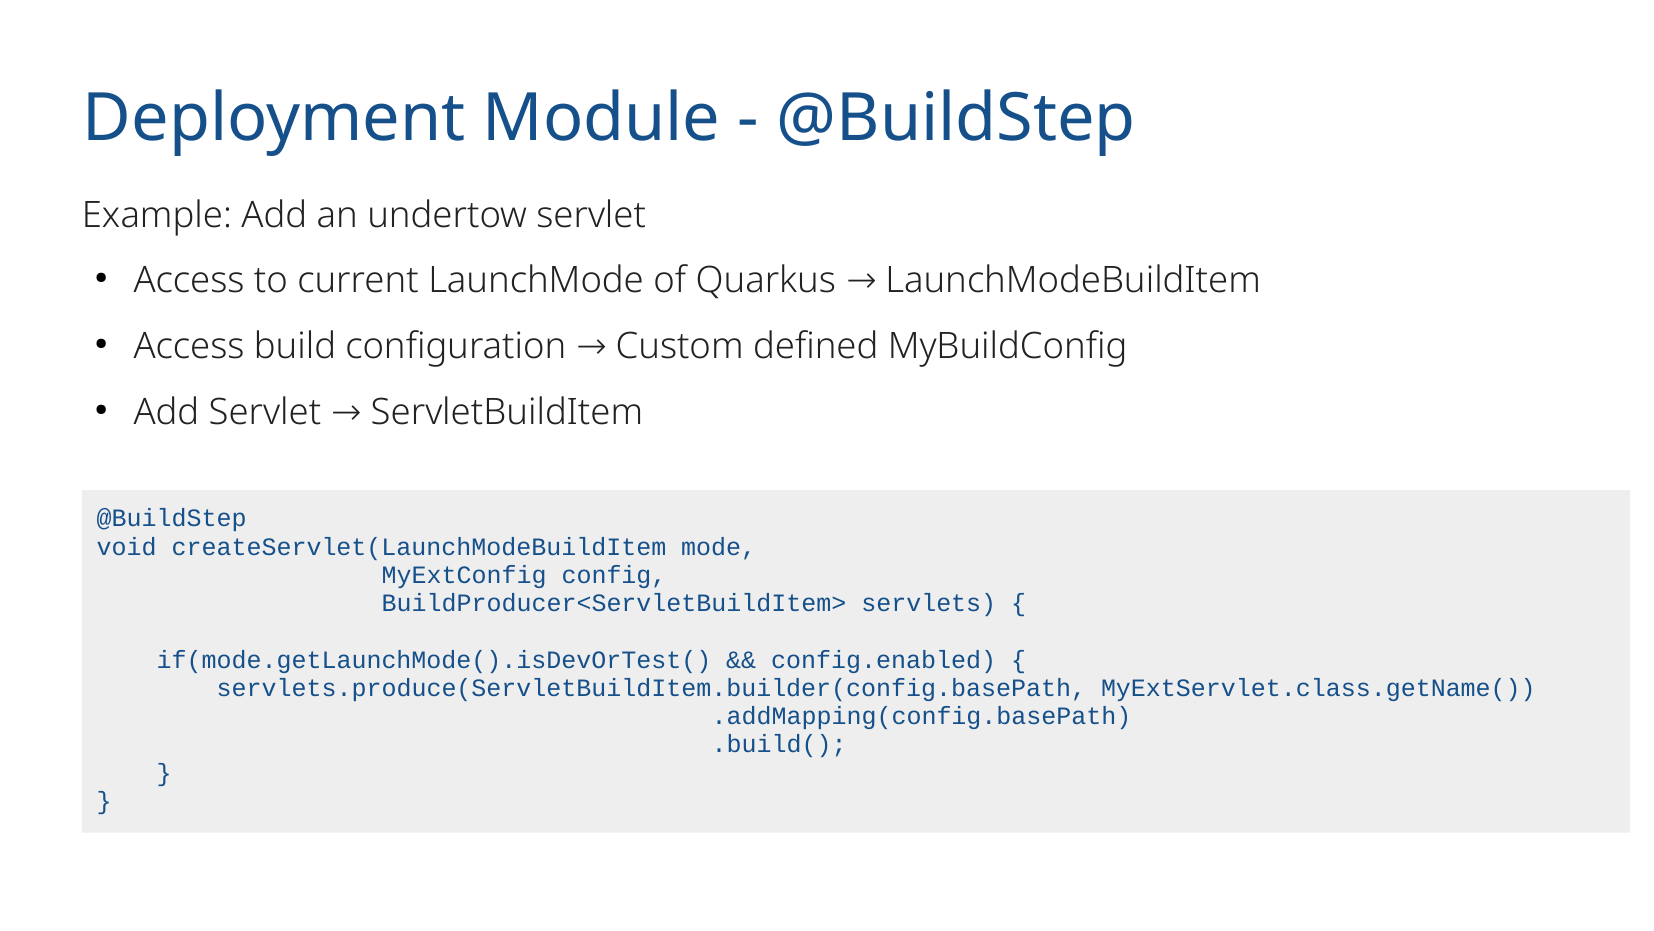

# Deployment Module - @BuildStep
Example: Add an undertow servlet
Access to current LaunchMode of Quarkus → LaunchModeBuildItem
Access build configuration → Custom defined MyBuildConfig
Add Servlet → ServletBuildItem
@BuildStep
void createServlet(LaunchModeBuildItem mode,
 MyExtConfig config,
 BuildProducer<ServletBuildItem> servlets) {
 if(mode.getLaunchMode().isDevOrTest() && config.enabled) {
 servlets.produce(ServletBuildItem.builder(config.basePath, MyExtServlet.class.getName())
 .addMapping(config.basePath)
 .build();
 }
}